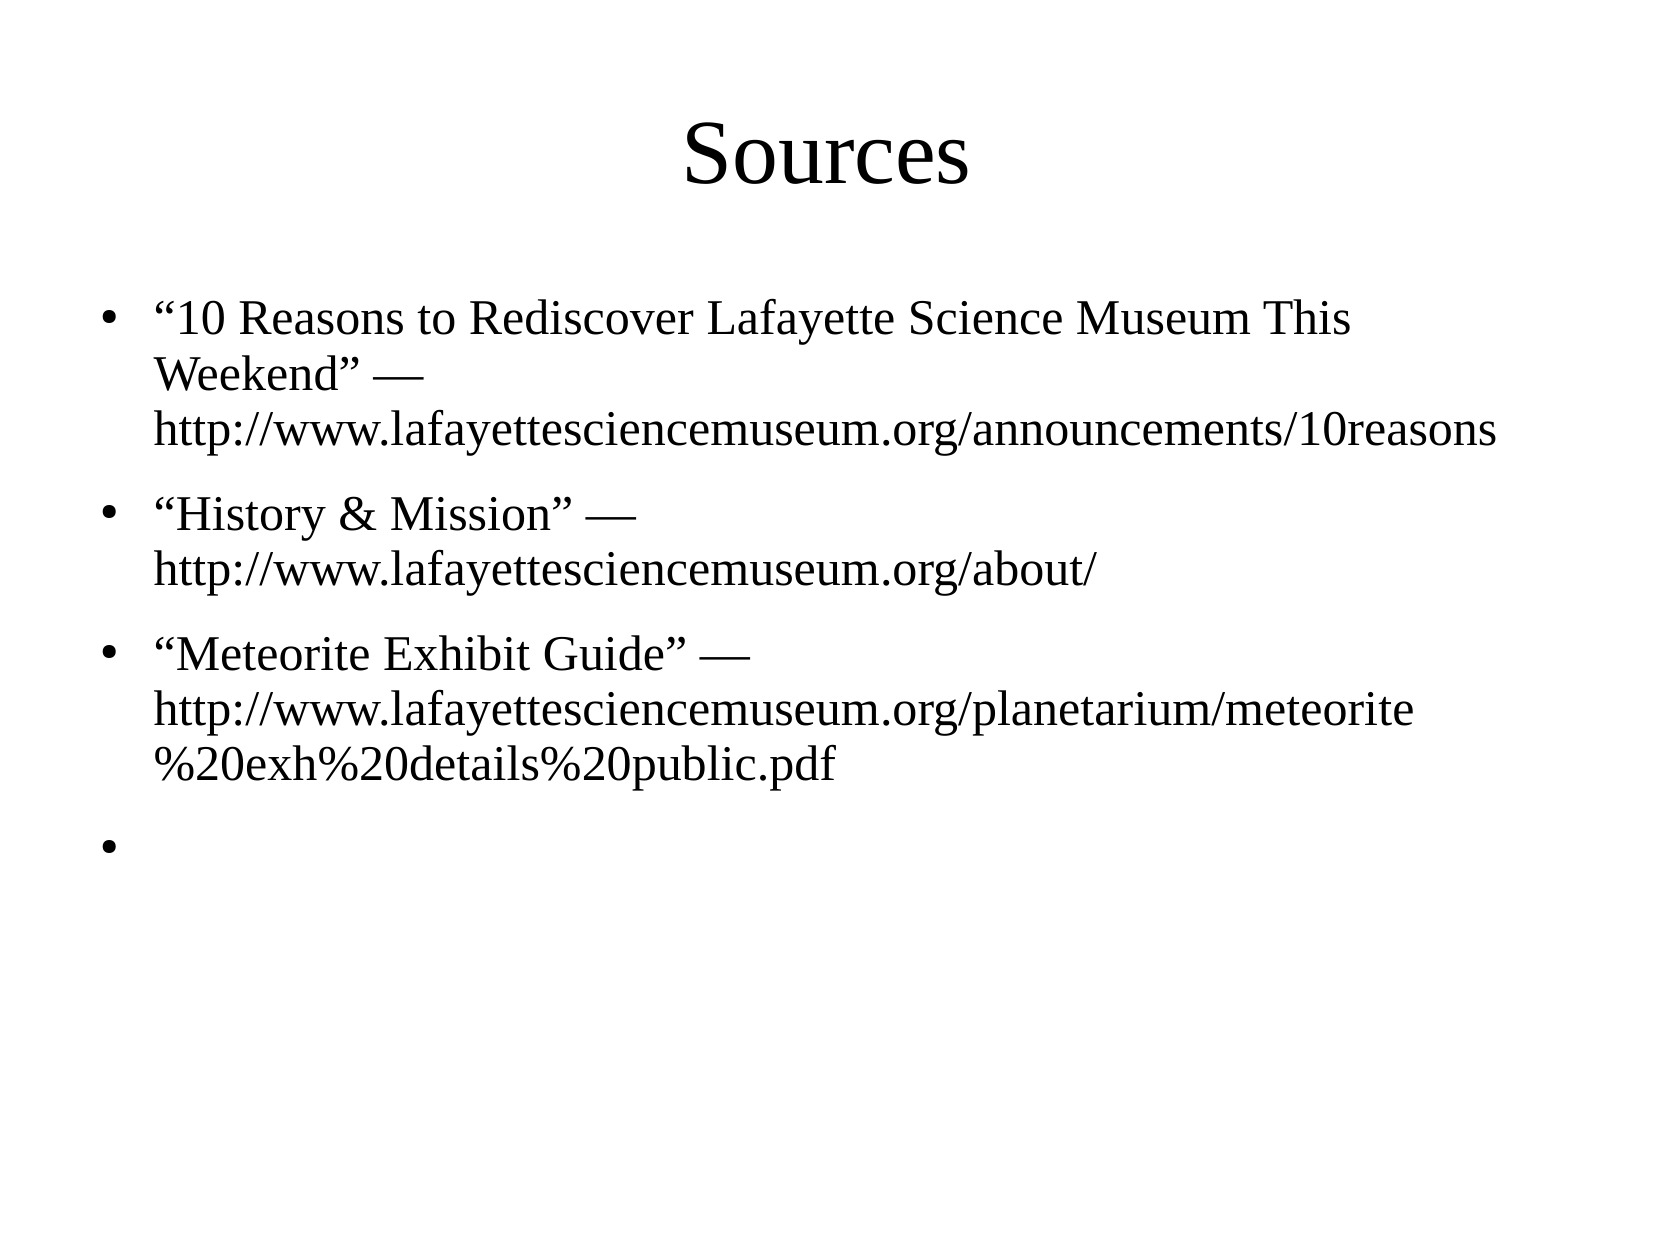

# Sources
“10 Reasons to Rediscover Lafayette Science Museum This Weekend” — http://www.lafayettesciencemuseum.org/announcements/10reasons
“History & Mission” — http://www.lafayettesciencemuseum.org/about/
“Meteorite Exhibit Guide” — http://www.lafayettesciencemuseum.org/planetarium/meteorite%20exh%20details%20public.pdf